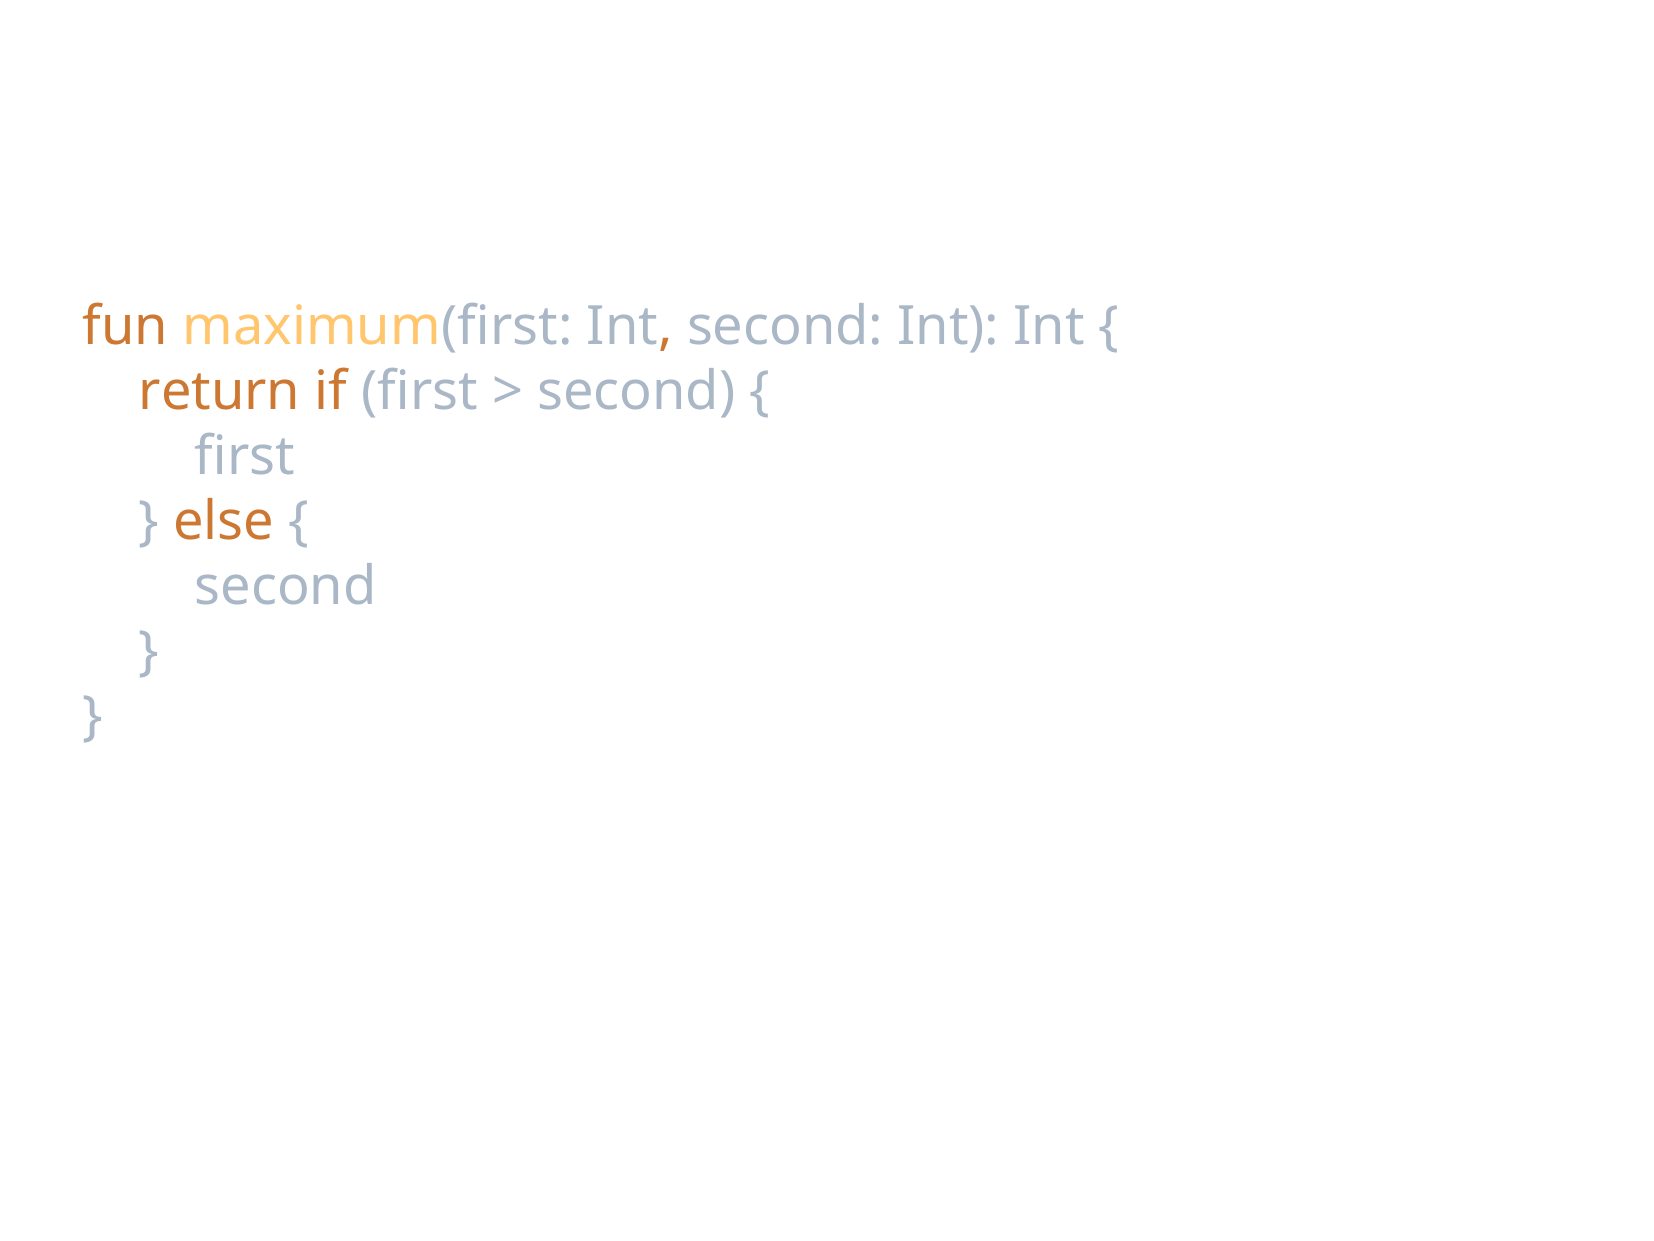

Functions – concise?
fun maximum(first: Int, second: Int): Int {
 return if (first > second) {
 first
 } else {
 second
 }
}